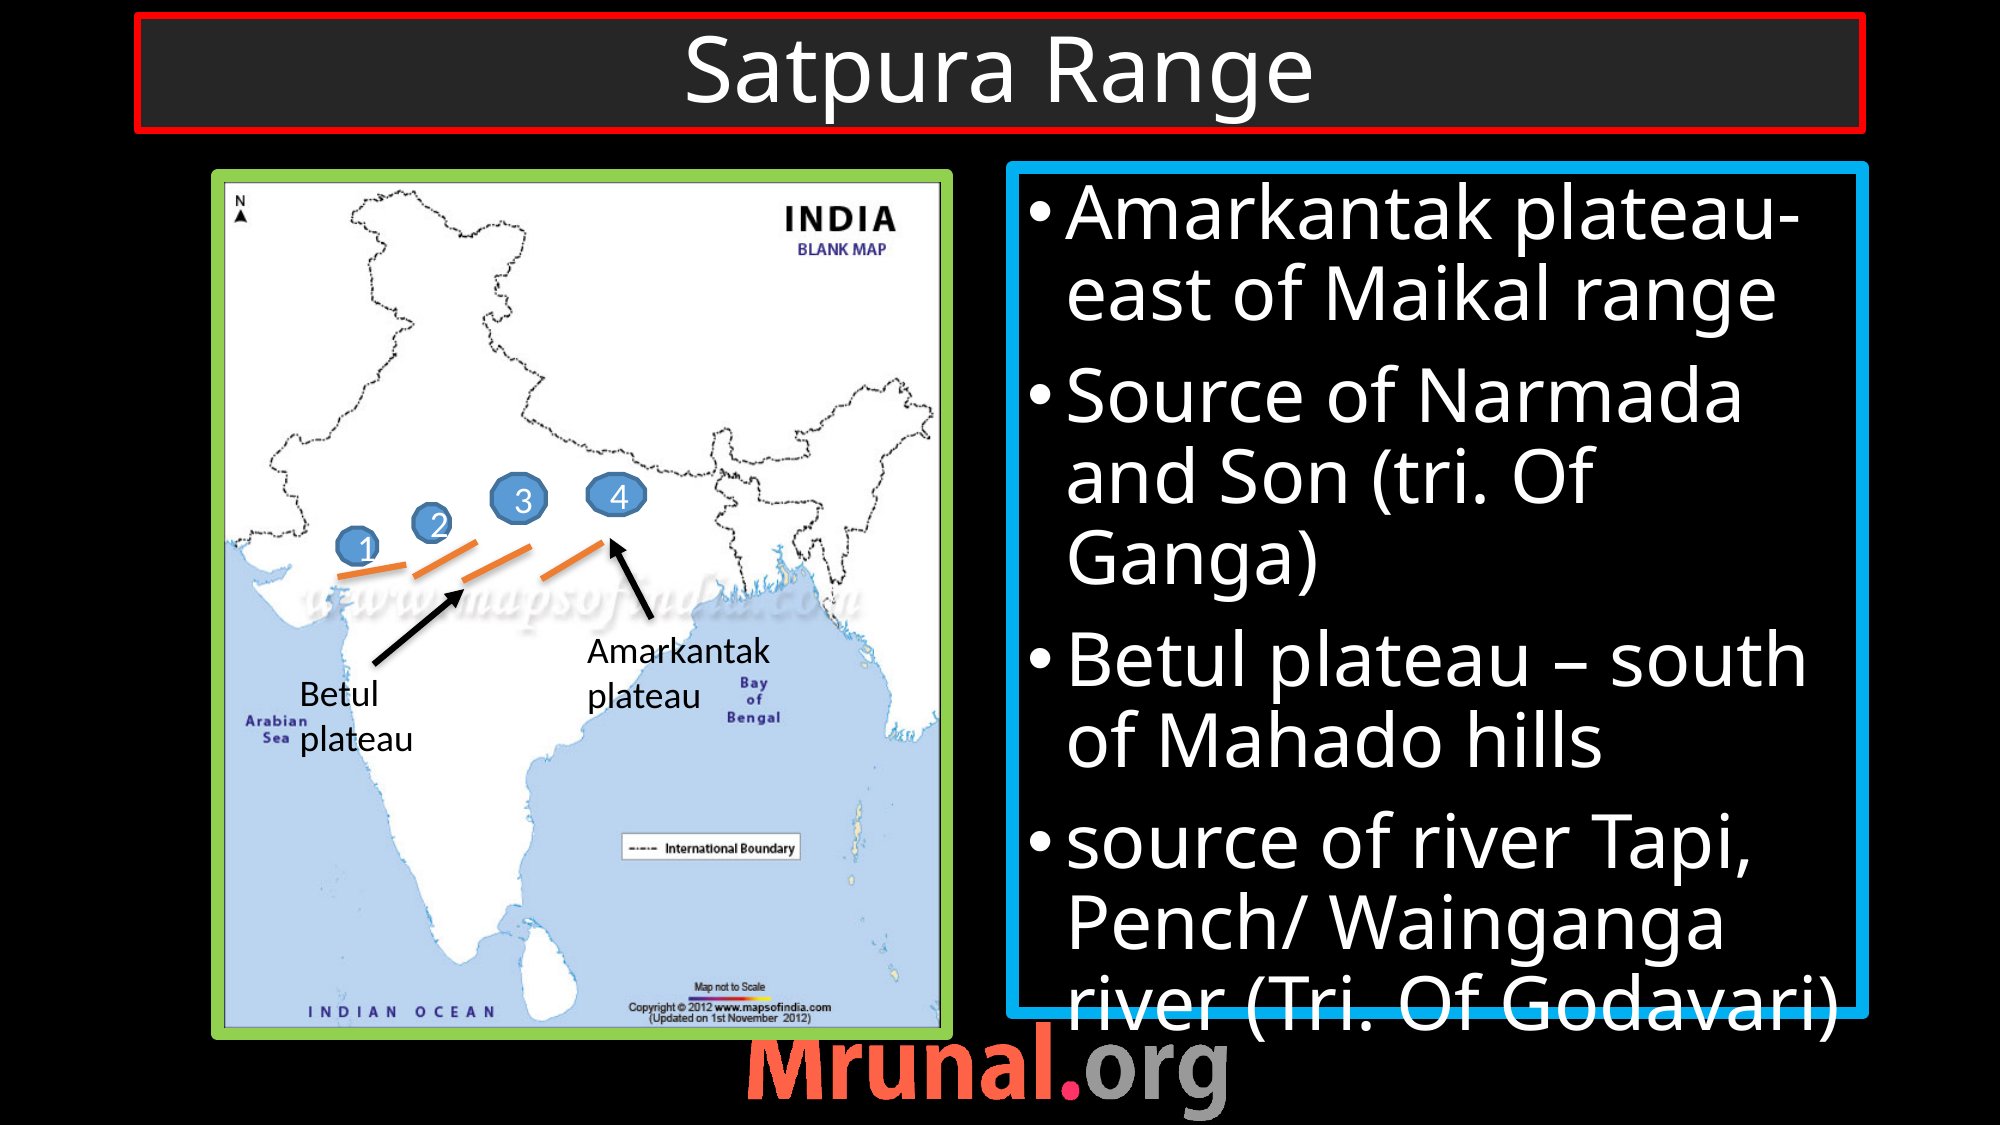

Satpura Range
# Amarkantak plateau- east of Maikal range
Source of Narmada and Son (tri. Of Ganga)
Betul plateau – south of Mahado hills
source of river Tapi, Pench/ Wainganga river (Tri. Of Godavari)
3
4
2
1
Amarkantak plateau
Betul plateau